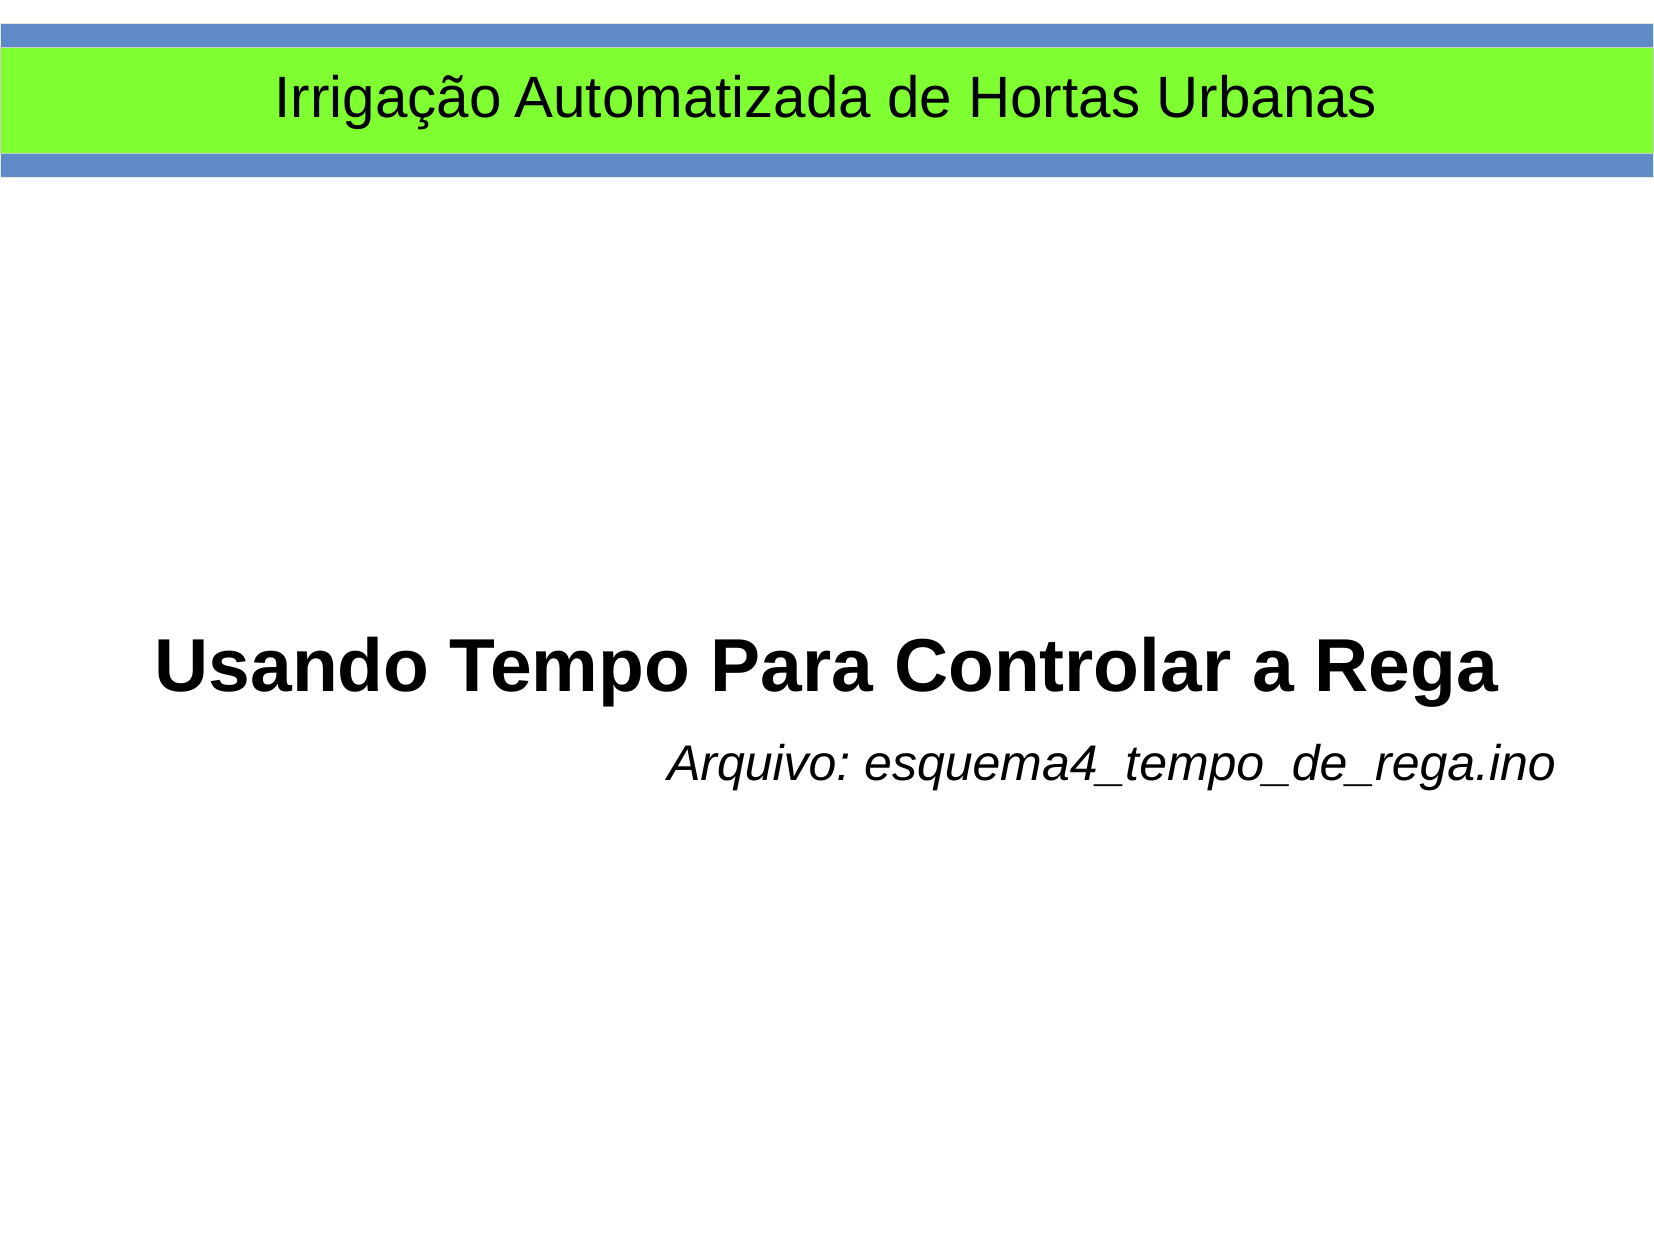

# Irrigação Automatizada de Hortas Urbanas
Usando Tempo Para Controlar a Rega
Arquivo: esquema4_tempo_de_rega.ino